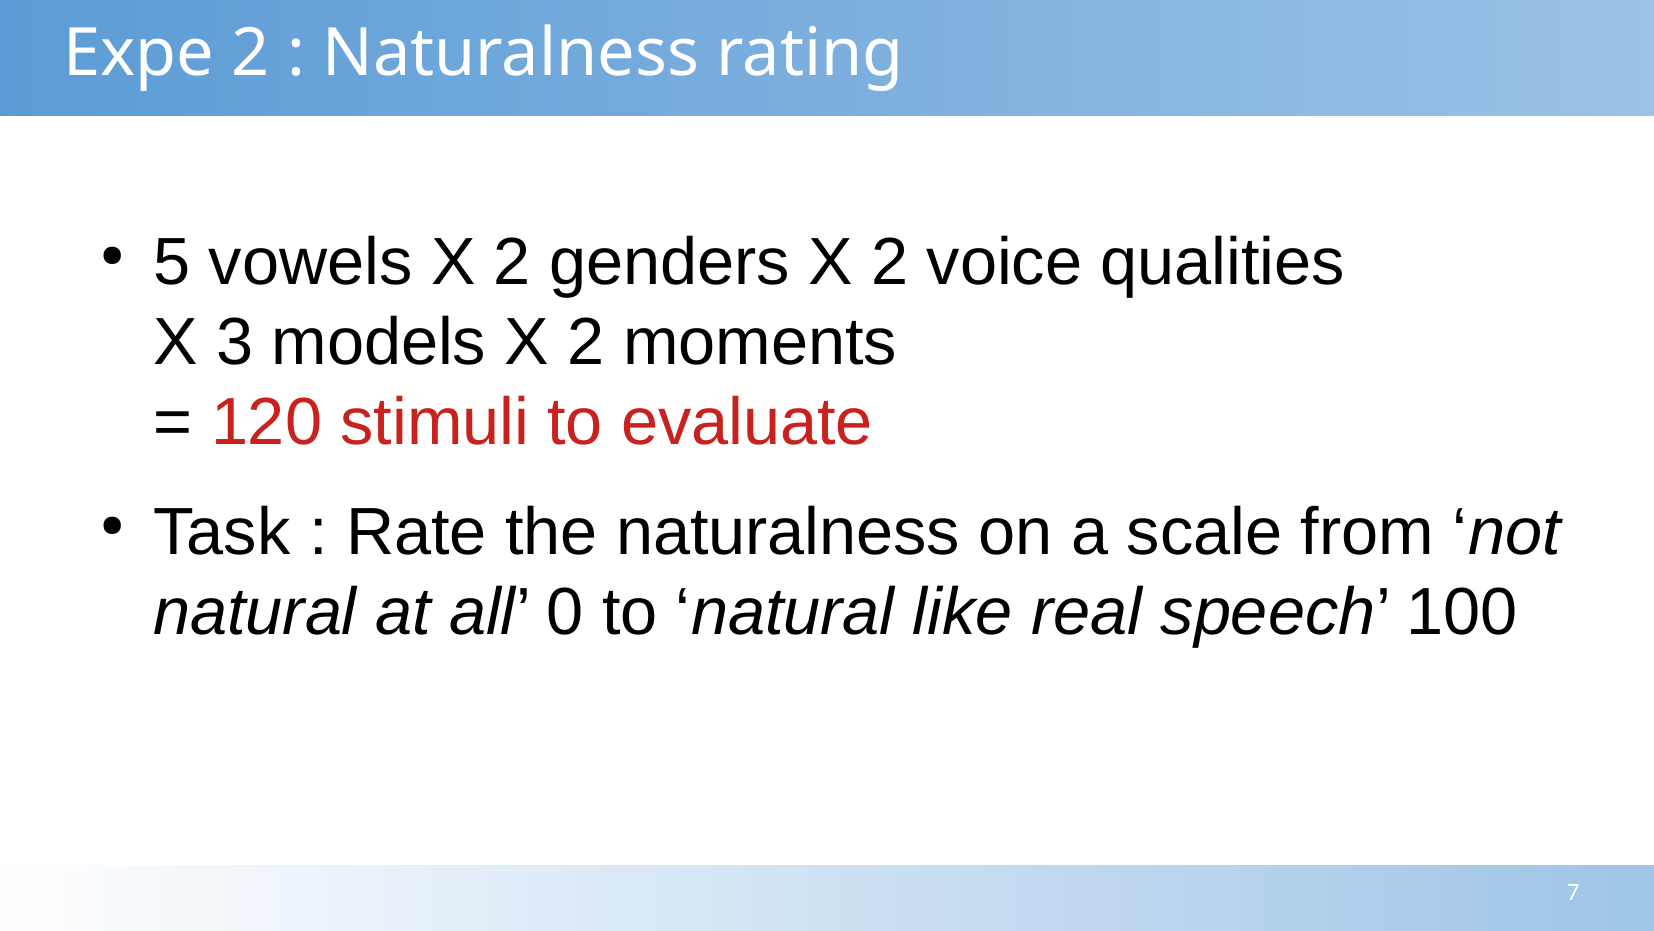

# Expe 2 : Naturalness rating
5 vowels X 2 genders X 2 voice qualities
X 3 models X 2 moments
= 120 stimuli to evaluate
Task : Rate the naturalness on a scale from ‘not natural at all’ 0 to ‘natural like real speech’ 100